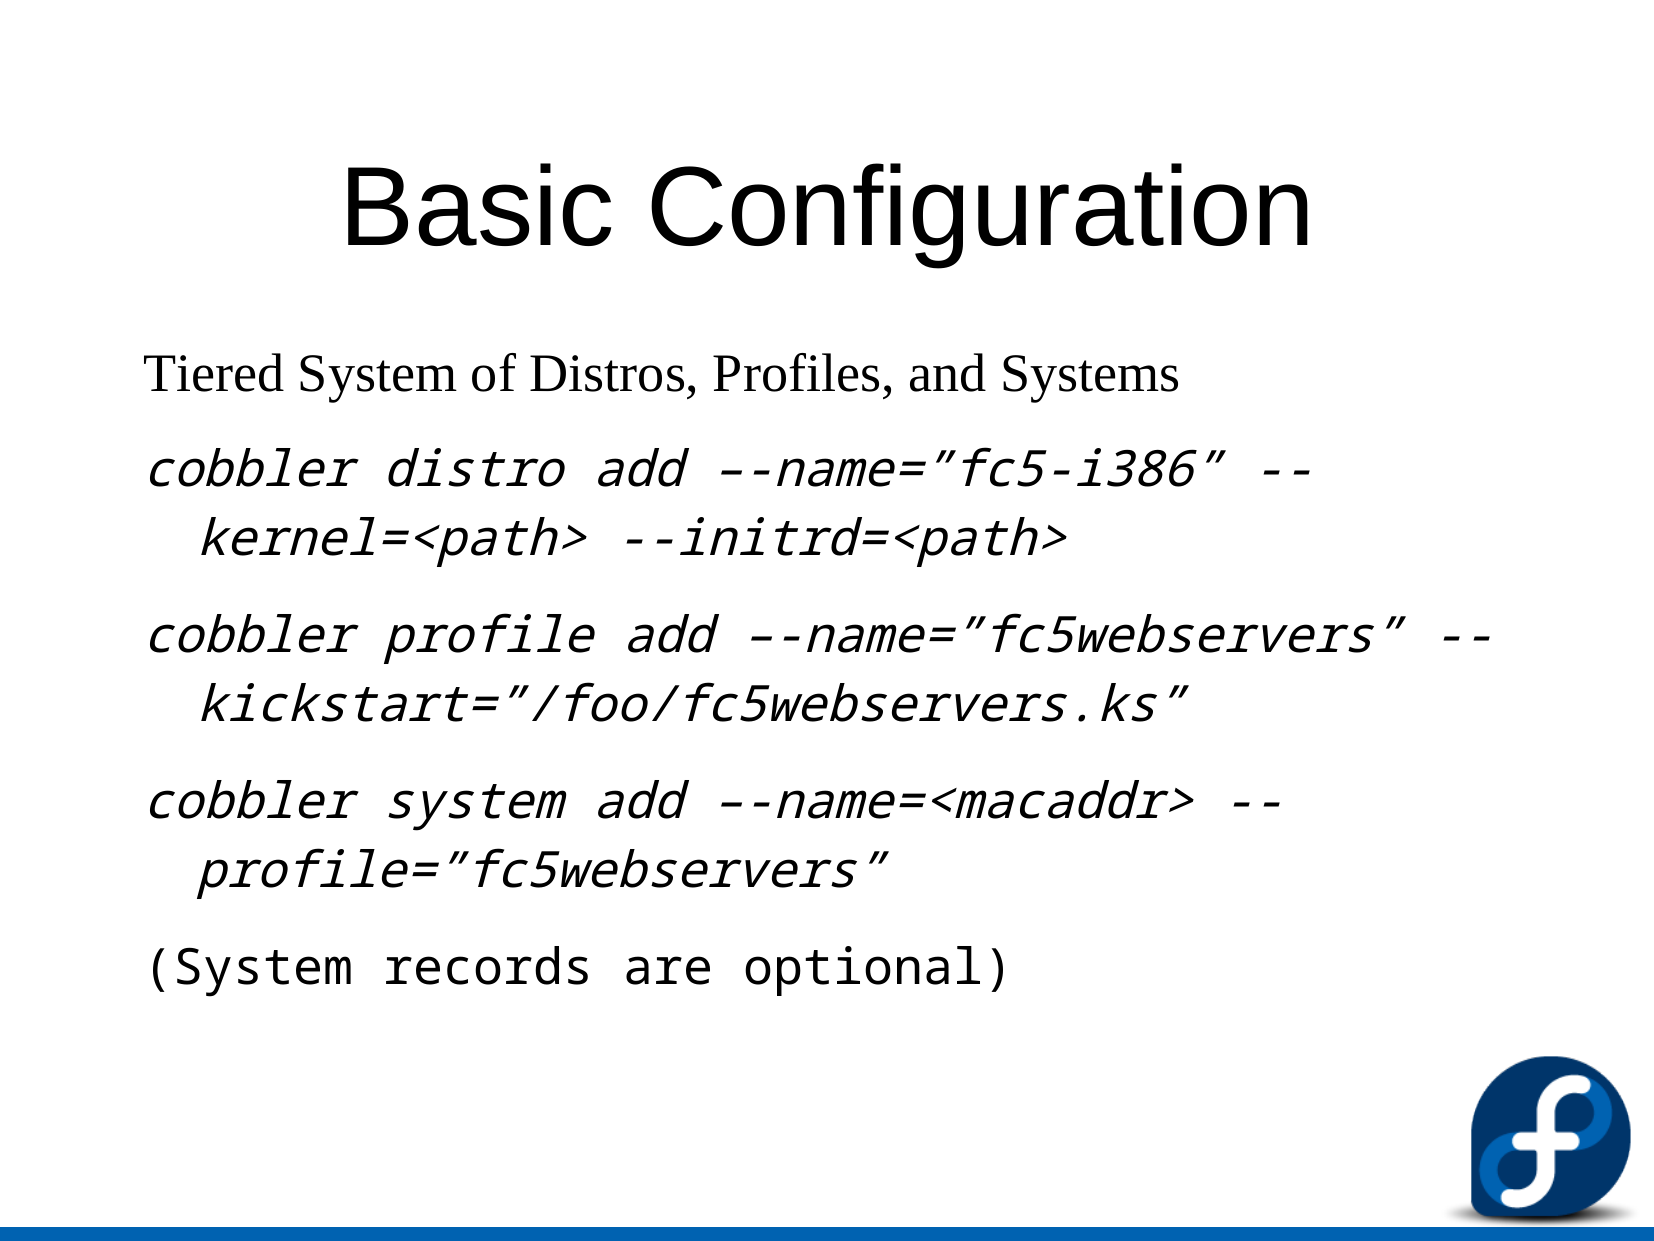

# Basic Configuration
Tiered System of Distros, Profiles, and Systems
cobbler distro add –-name=”fc5-i386” --kernel=<path> --initrd=<path>
cobbler profile add –-name=”fc5webservers” --kickstart=”/foo/fc5webservers.ks”
cobbler system add –-name=<macaddr> --profile=”fc5webservers”
(System records are optional)